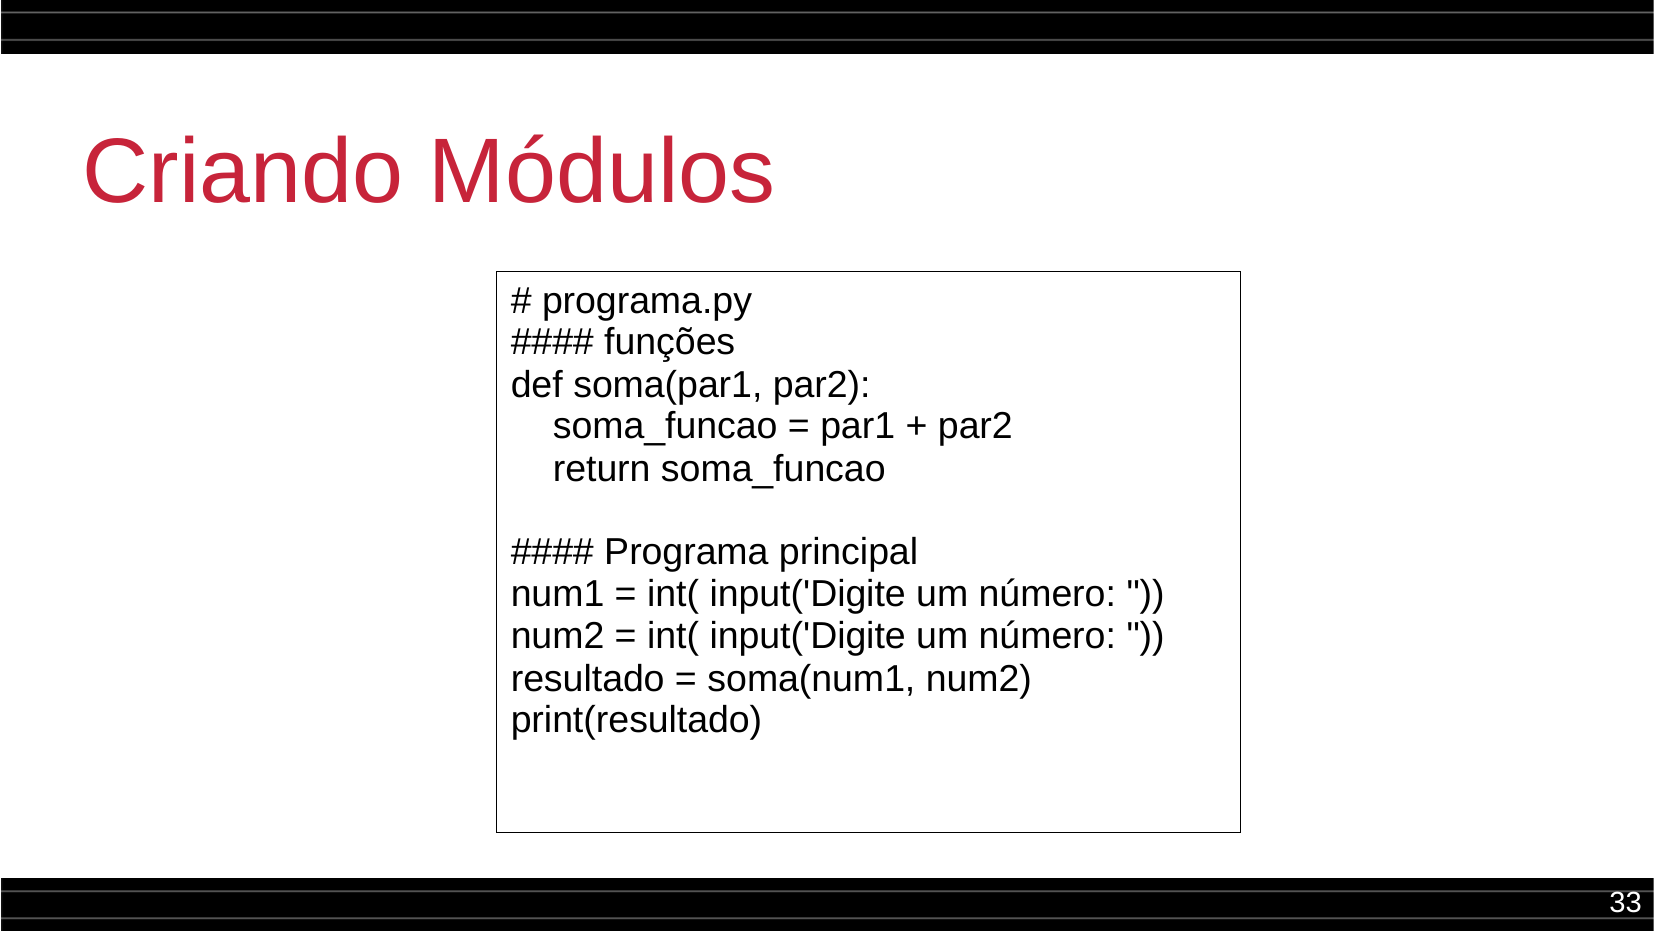

# Criando Módulos
# programa.py
#### funções
def soma(par1, par2):
 soma_funcao = par1 + par2
 return soma_funcao
#### Programa principal
num1 = int( input('Digite um número: "))
num2 = int( input('Digite um número: "))
resultado = soma(num1, num2)
print(resultado)